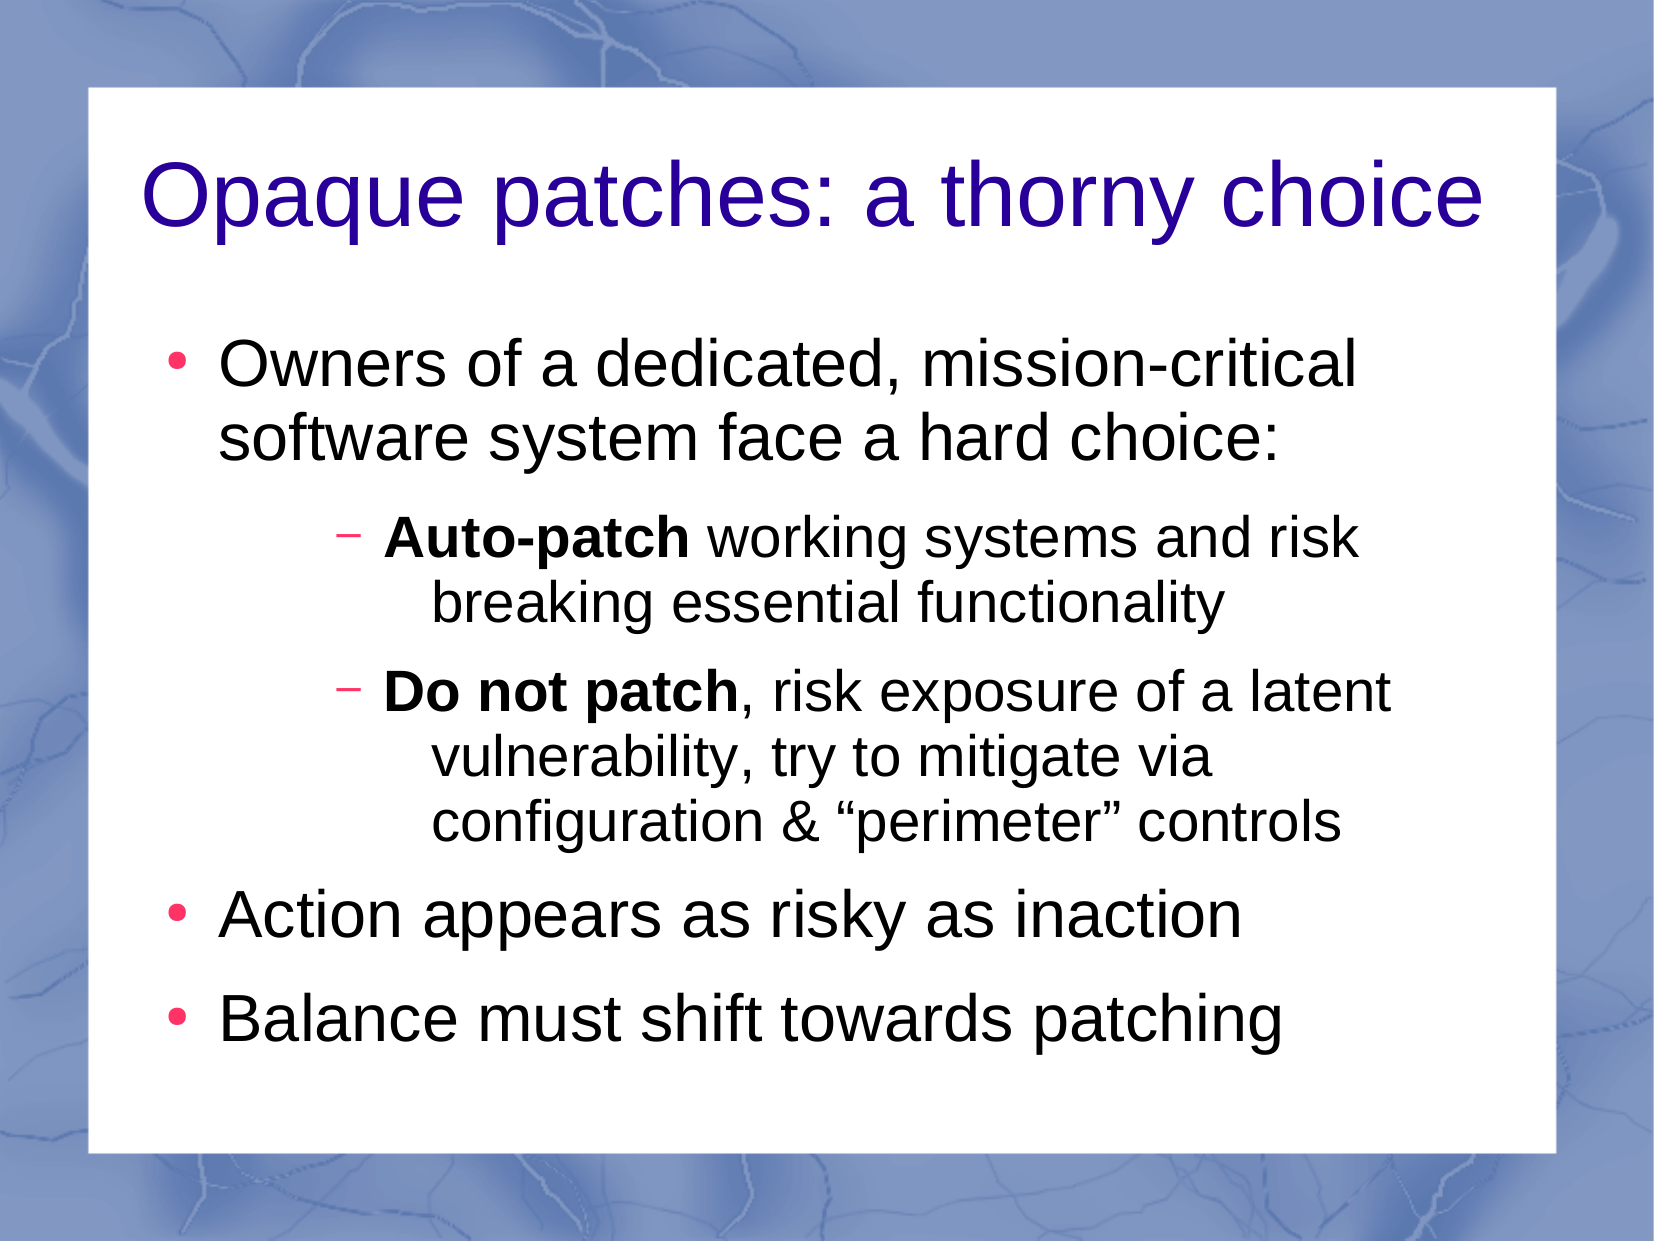

# Opaque patches: a thorny choice
Owners of a dedicated, mission-critical software system face a hard choice:
Auto-patch working systems and risk breaking essential functionality
Do not patch, risk exposure of a latent vulnerability, try to mitigate via configuration & “perimeter” controls
Action appears as risky as inaction
Balance must shift towards patching